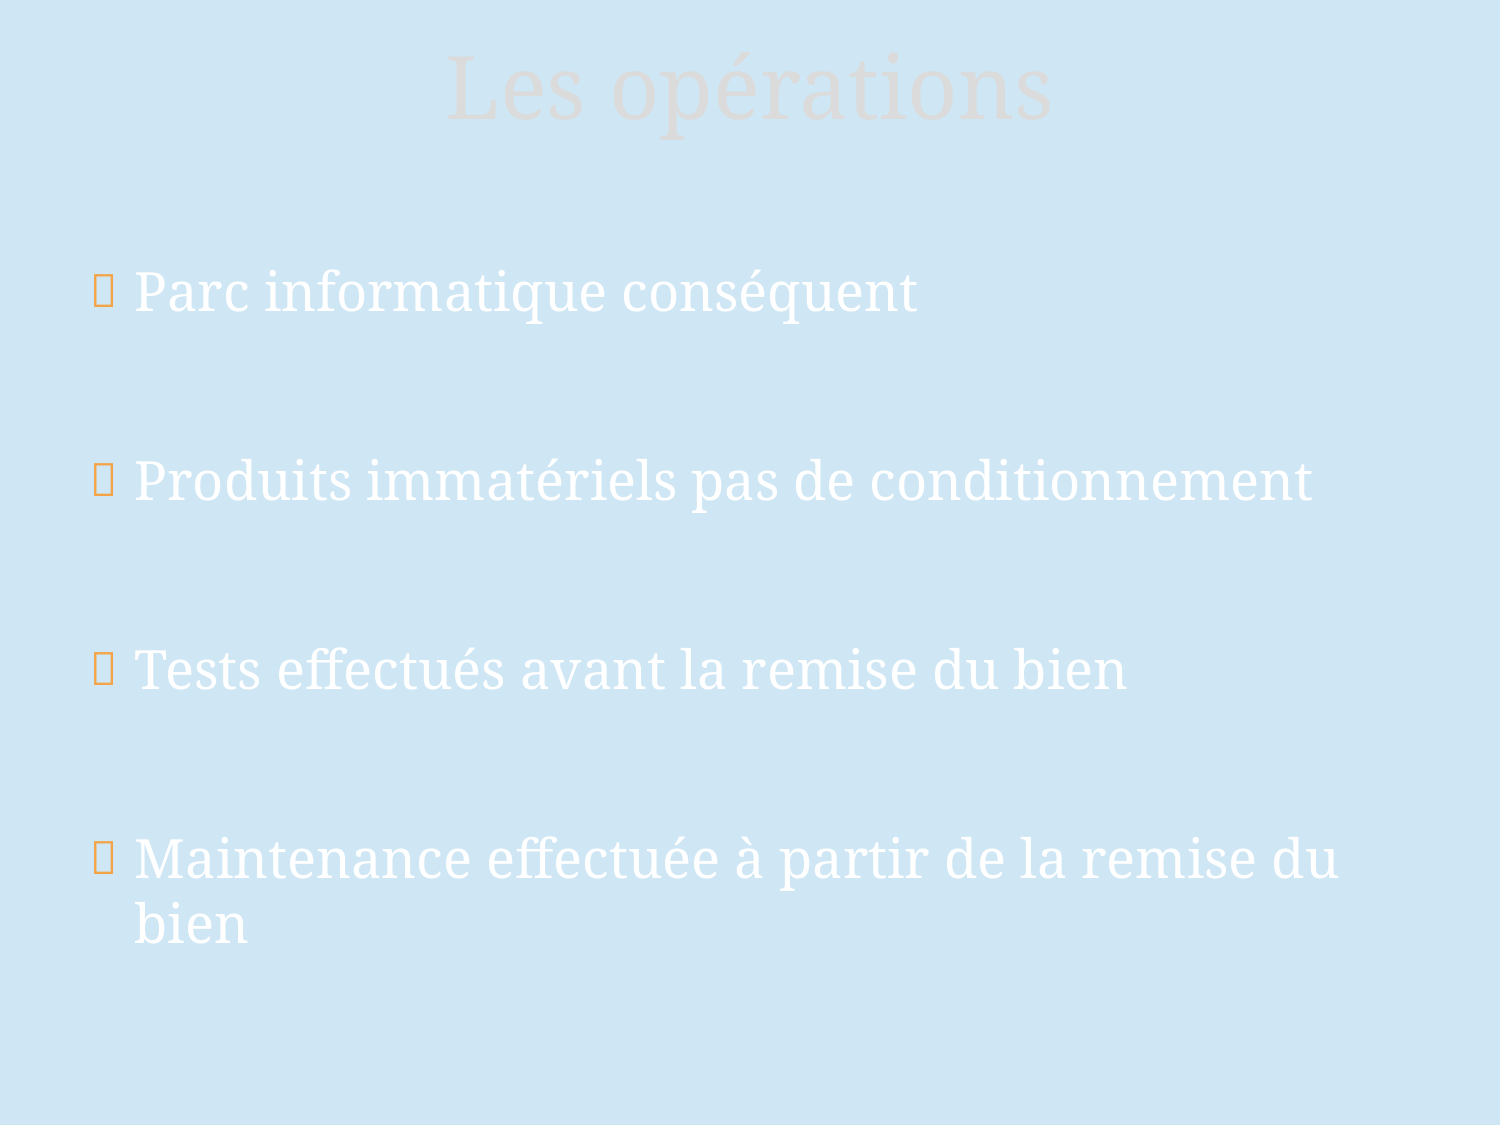

Les opérations
# Parc informatique conséquent
Produits immatériels pas de conditionnement
Tests effectués avant la remise du bien
Maintenance effectuée à partir de la remise du bien